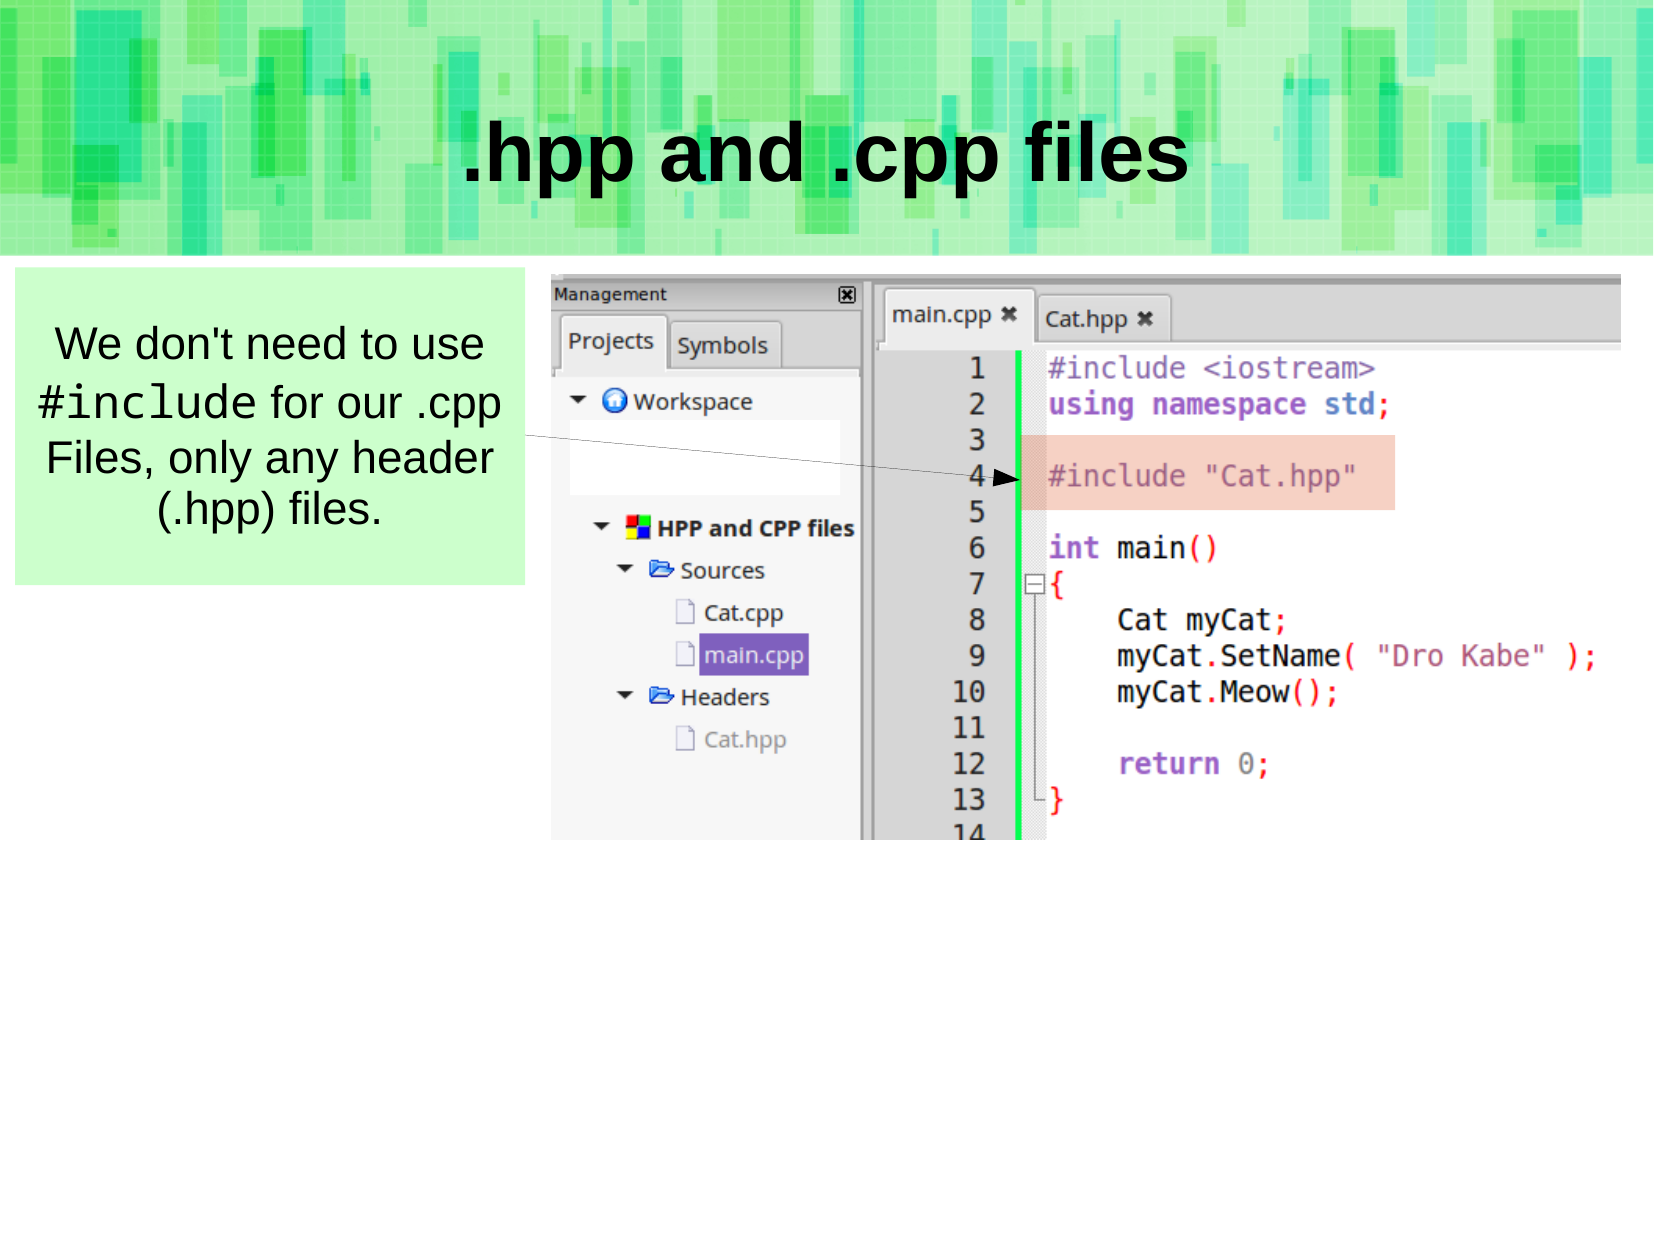

# .hpp and .cpp files
We don't need to use #include for our .cpp
Files, only any header (.hpp) files.